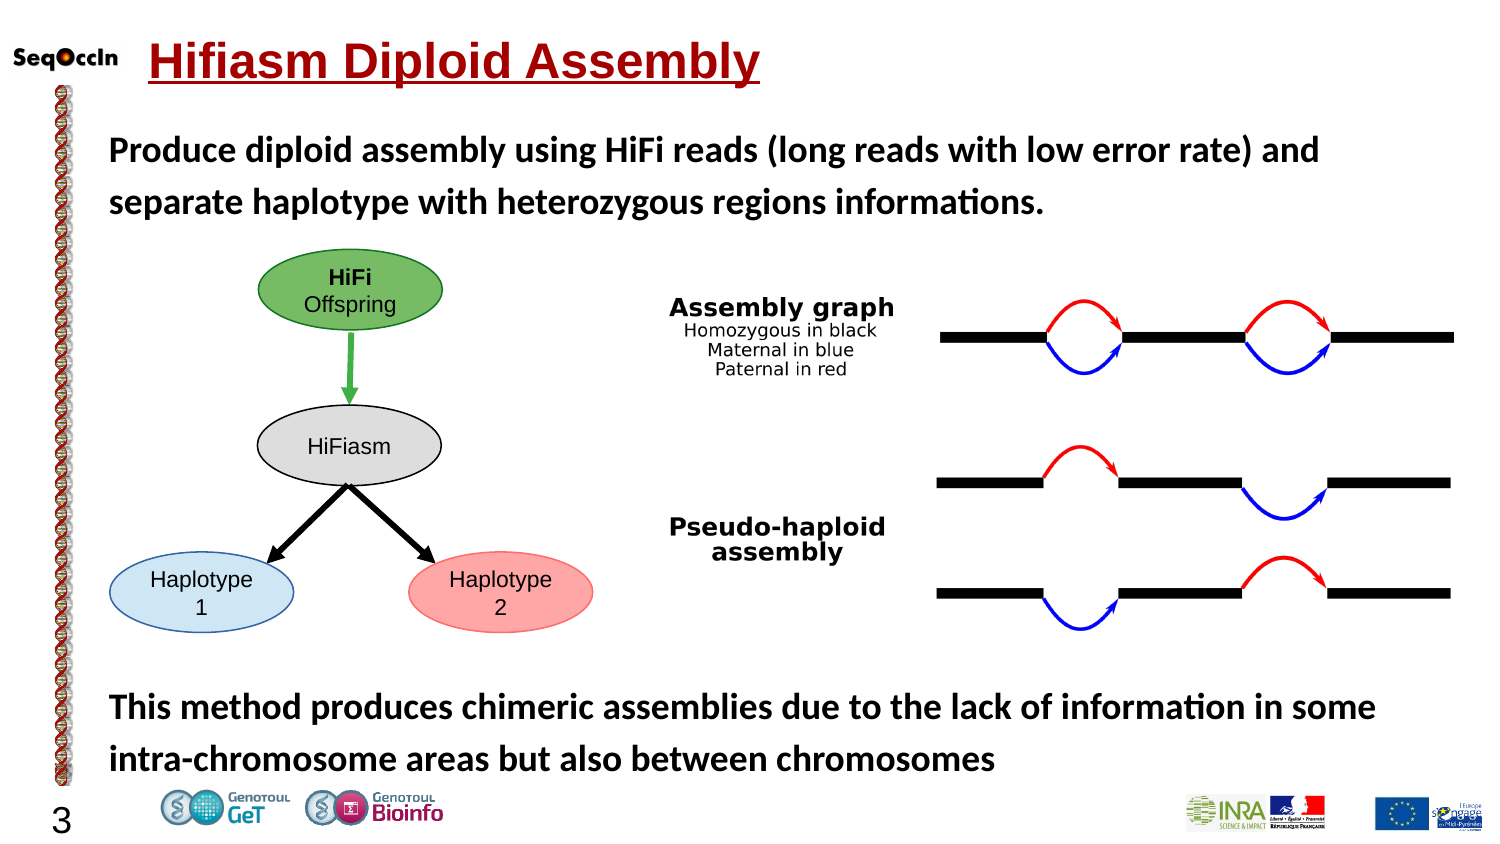

Hifiasm Diploid Assembly
Produce diploid assembly using HiFi reads (long reads with low error rate) and separate haplotype with heterozygous regions informations.
HiFi
Offspring
HiFiasm
Haplotype1
Haplotype2
This method produces chimeric assemblies due to the lack of information in some intra-chromosome areas but also between chromosomes